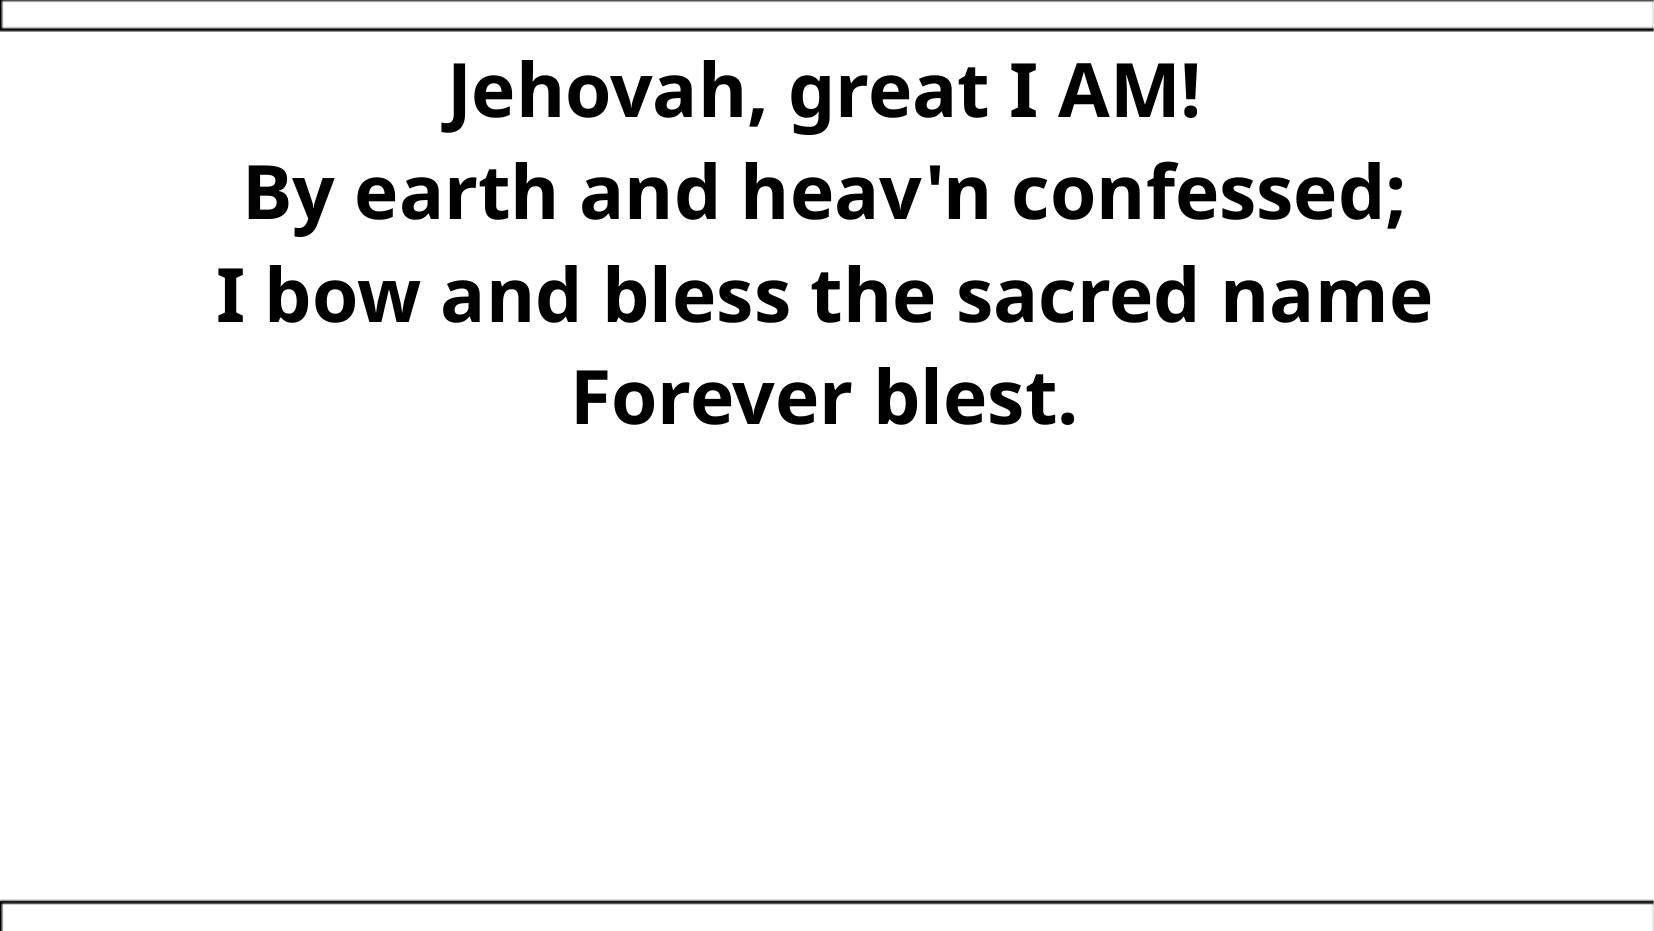

Jehovah, great I AM!
By earth and heav'n confessed;
I bow and bless the sacred name
Forever blest.